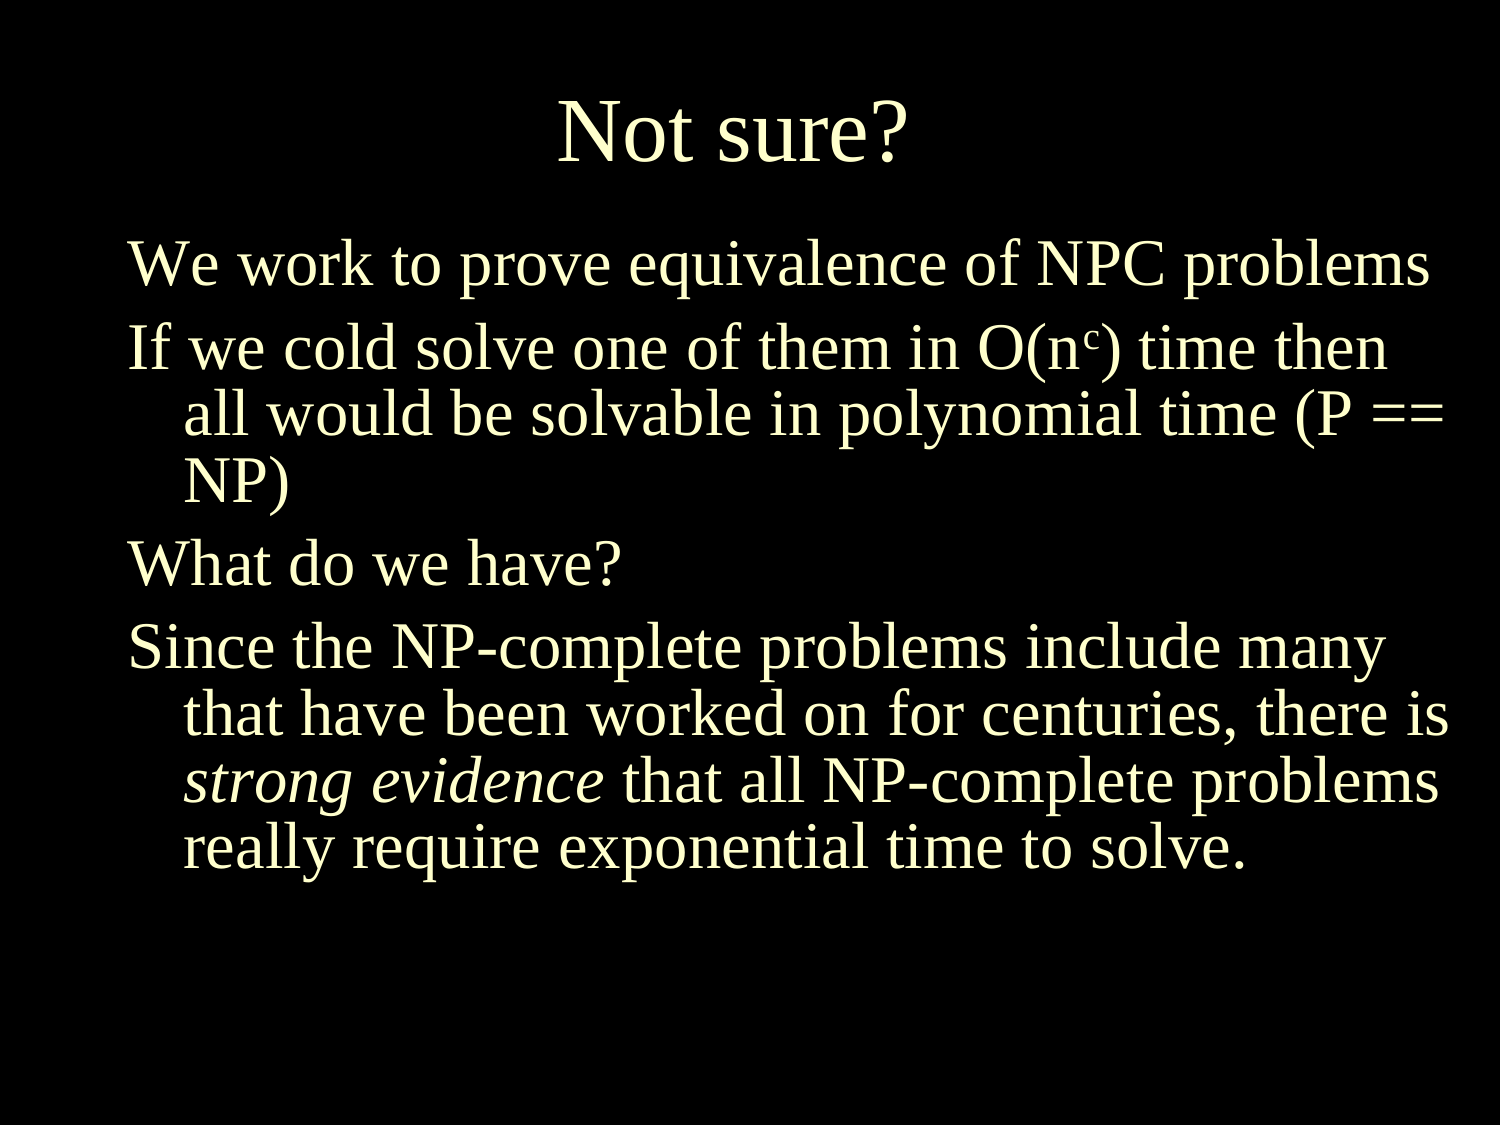

# Not sure?
We work to prove equivalence of NPC problems
If we cold solve one of them in O(nc) time then all would be solvable in polynomial time (P == NP)
What do we have?
Since the NP-complete problems include many that have been worked on for centuries, there is strong evidence that all NP-complete problems really require exponential time to solve.